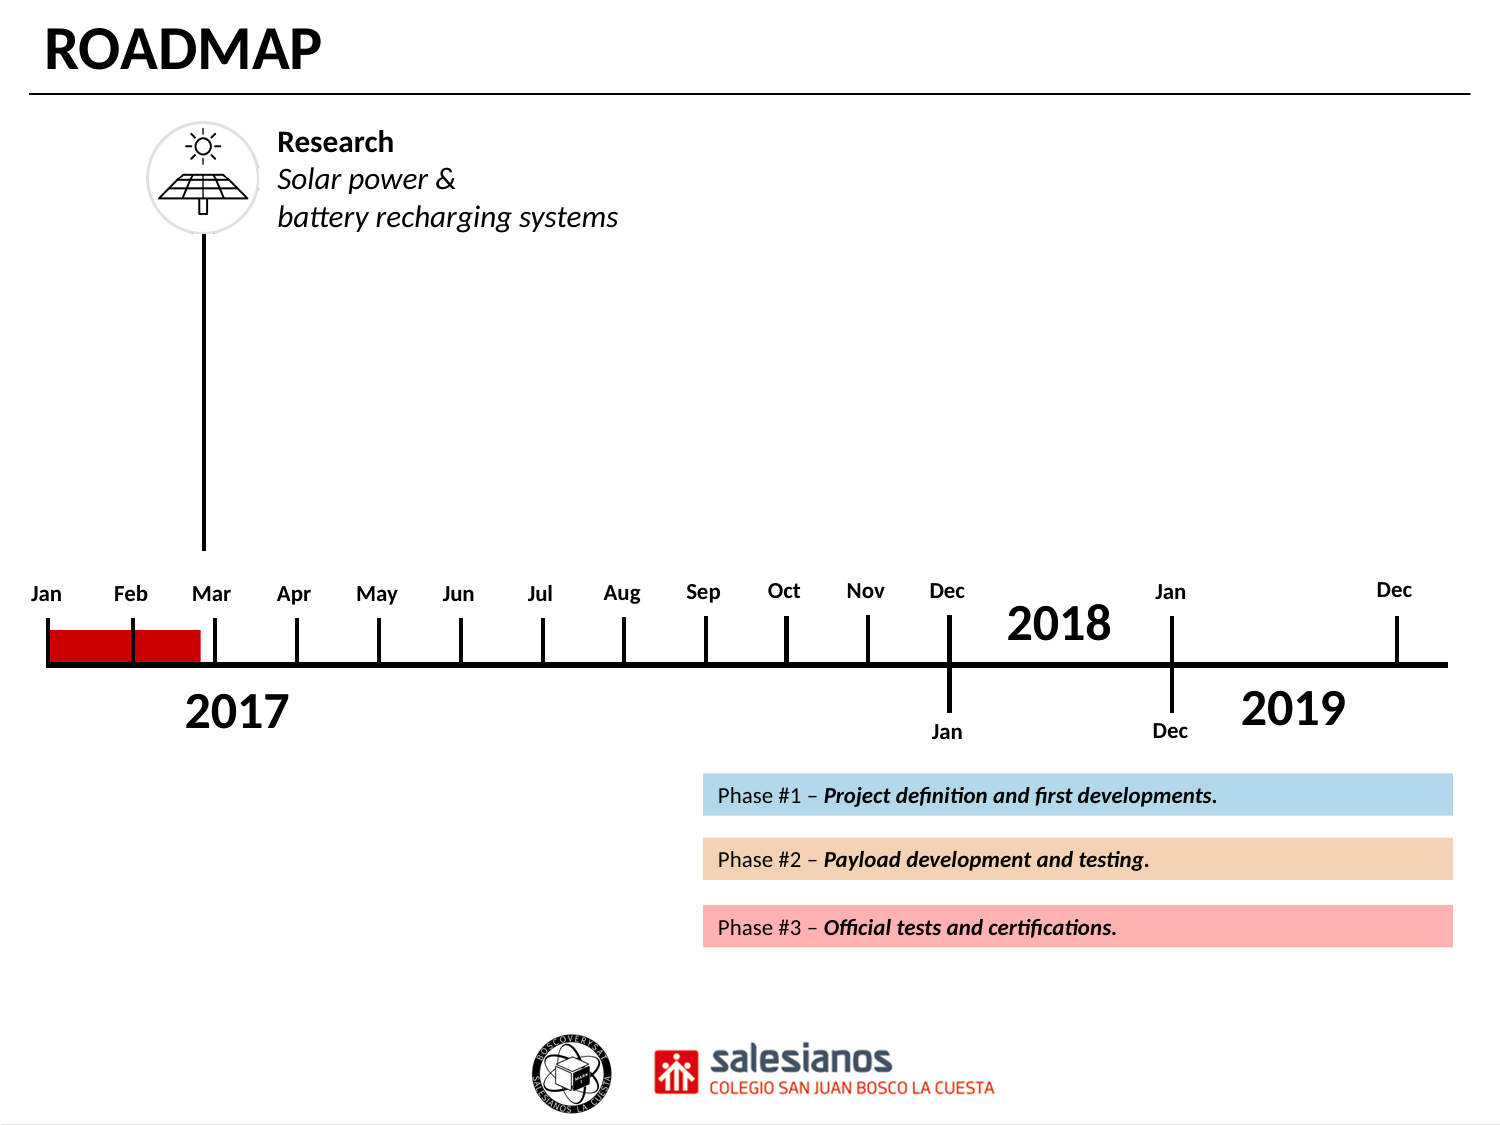

ROADMAP
Research
Solar power &
battery recharging systems
Dec
Nov
Dec
Oct
Jan
Sep
Aug
Jul
Jan
Feb
Mar
Apr
May
Jun
2018
2019
2017
Dec
Jan
Phase #1 – Project definition and first developments.
Phase #2 – Payload development and testing.
Phase #3 – Official tests and certifications.